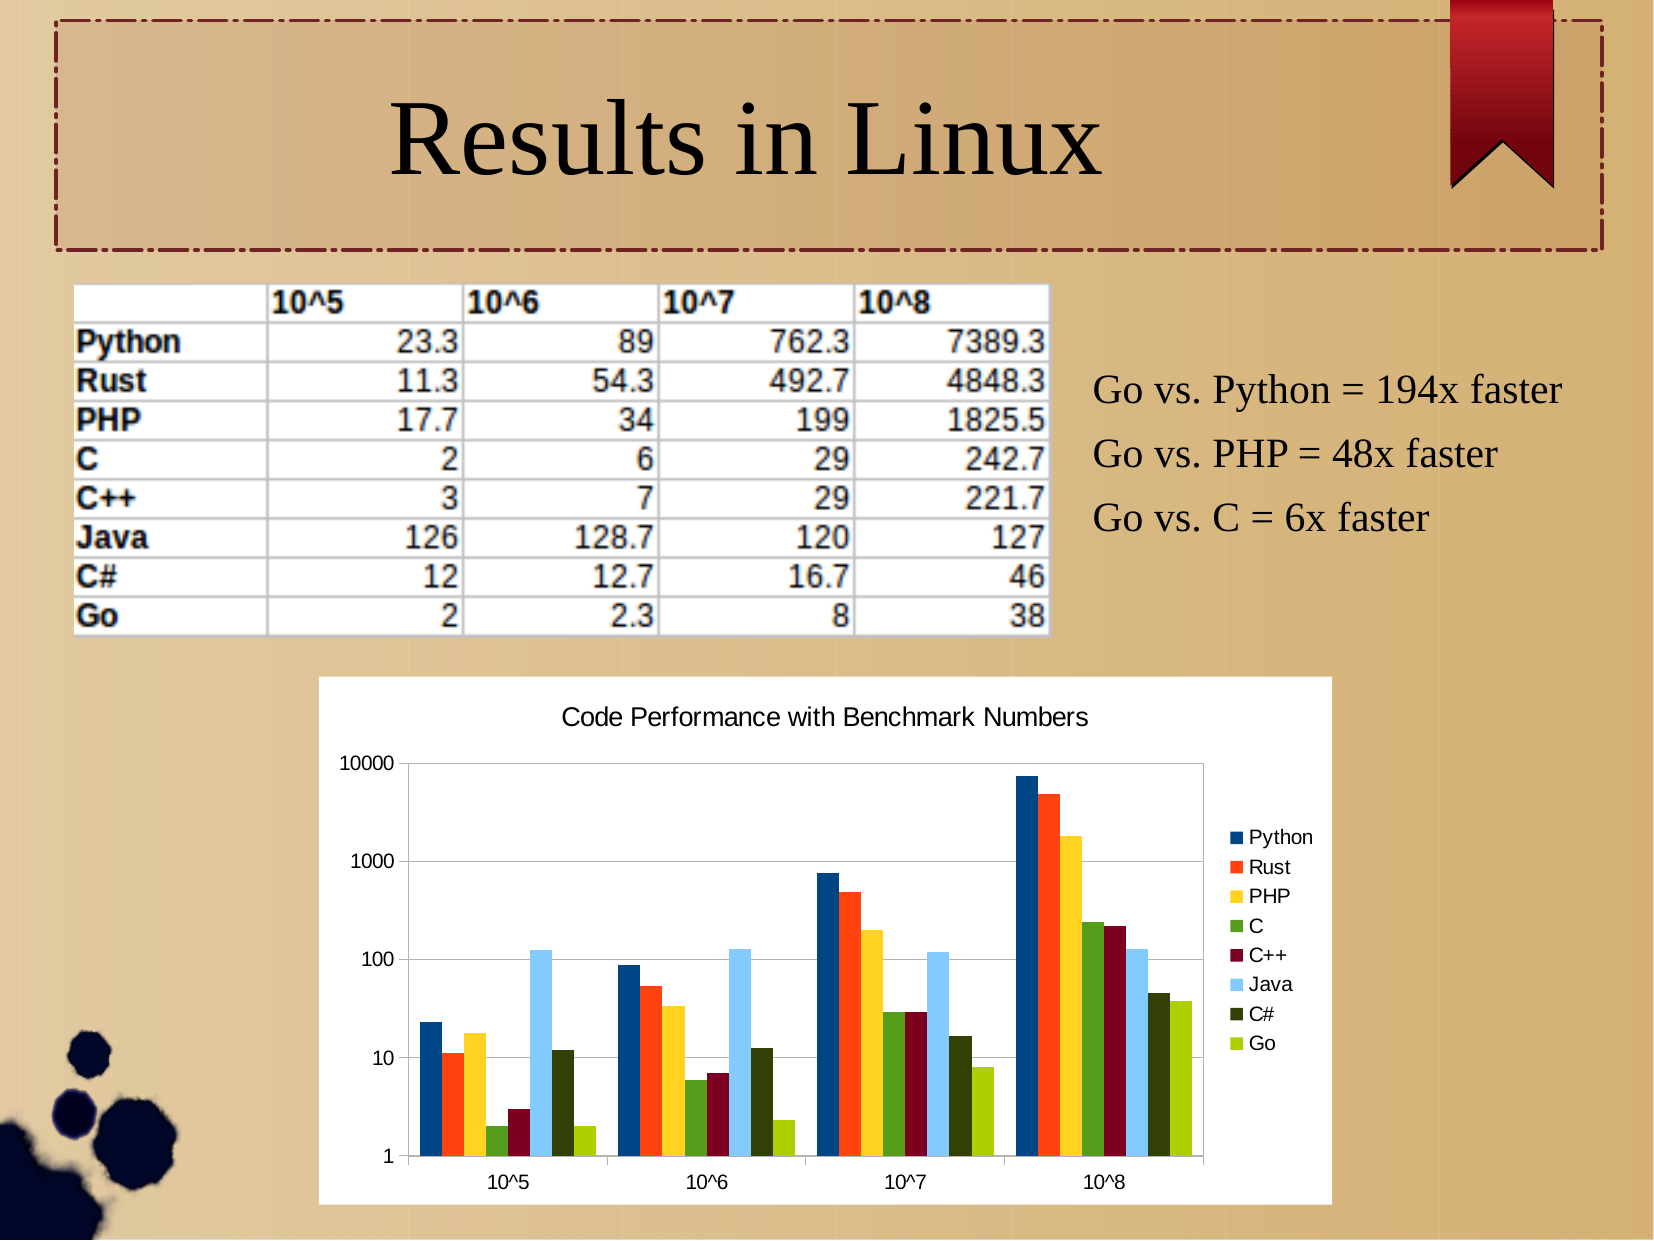

# Results in Linux
Go vs. Python = 194x faster
Go vs. PHP = 48x faster
Go vs. C = 6x faster
### Chart: Code Performance with Benchmark Numbers
| Category | Python | Rust | PHP | C | C++ | Java | C# | Go |
|---|---|---|---|---|---|---|---|---|
| 10^5 | 23.3 | 11.3 | 17.7 | 2.0 | 3.0 | 126.0 | 12.0 | 2.0 |
| 10^6 | 89.0 | 54.3 | 34.0 | 6.0 | 7.0 | 128.7 | 12.7 | 2.3 |
| 10^7 | 762.3 | 492.7 | 199.0 | 29.0 | 29.0 | 120.0 | 16.7 | 8.0 |
| 10^8 | 7389.3 | 4848.3 | 1825.5 | 242.7 | 221.7 | 127.0 | 46.0 | 38.0 |